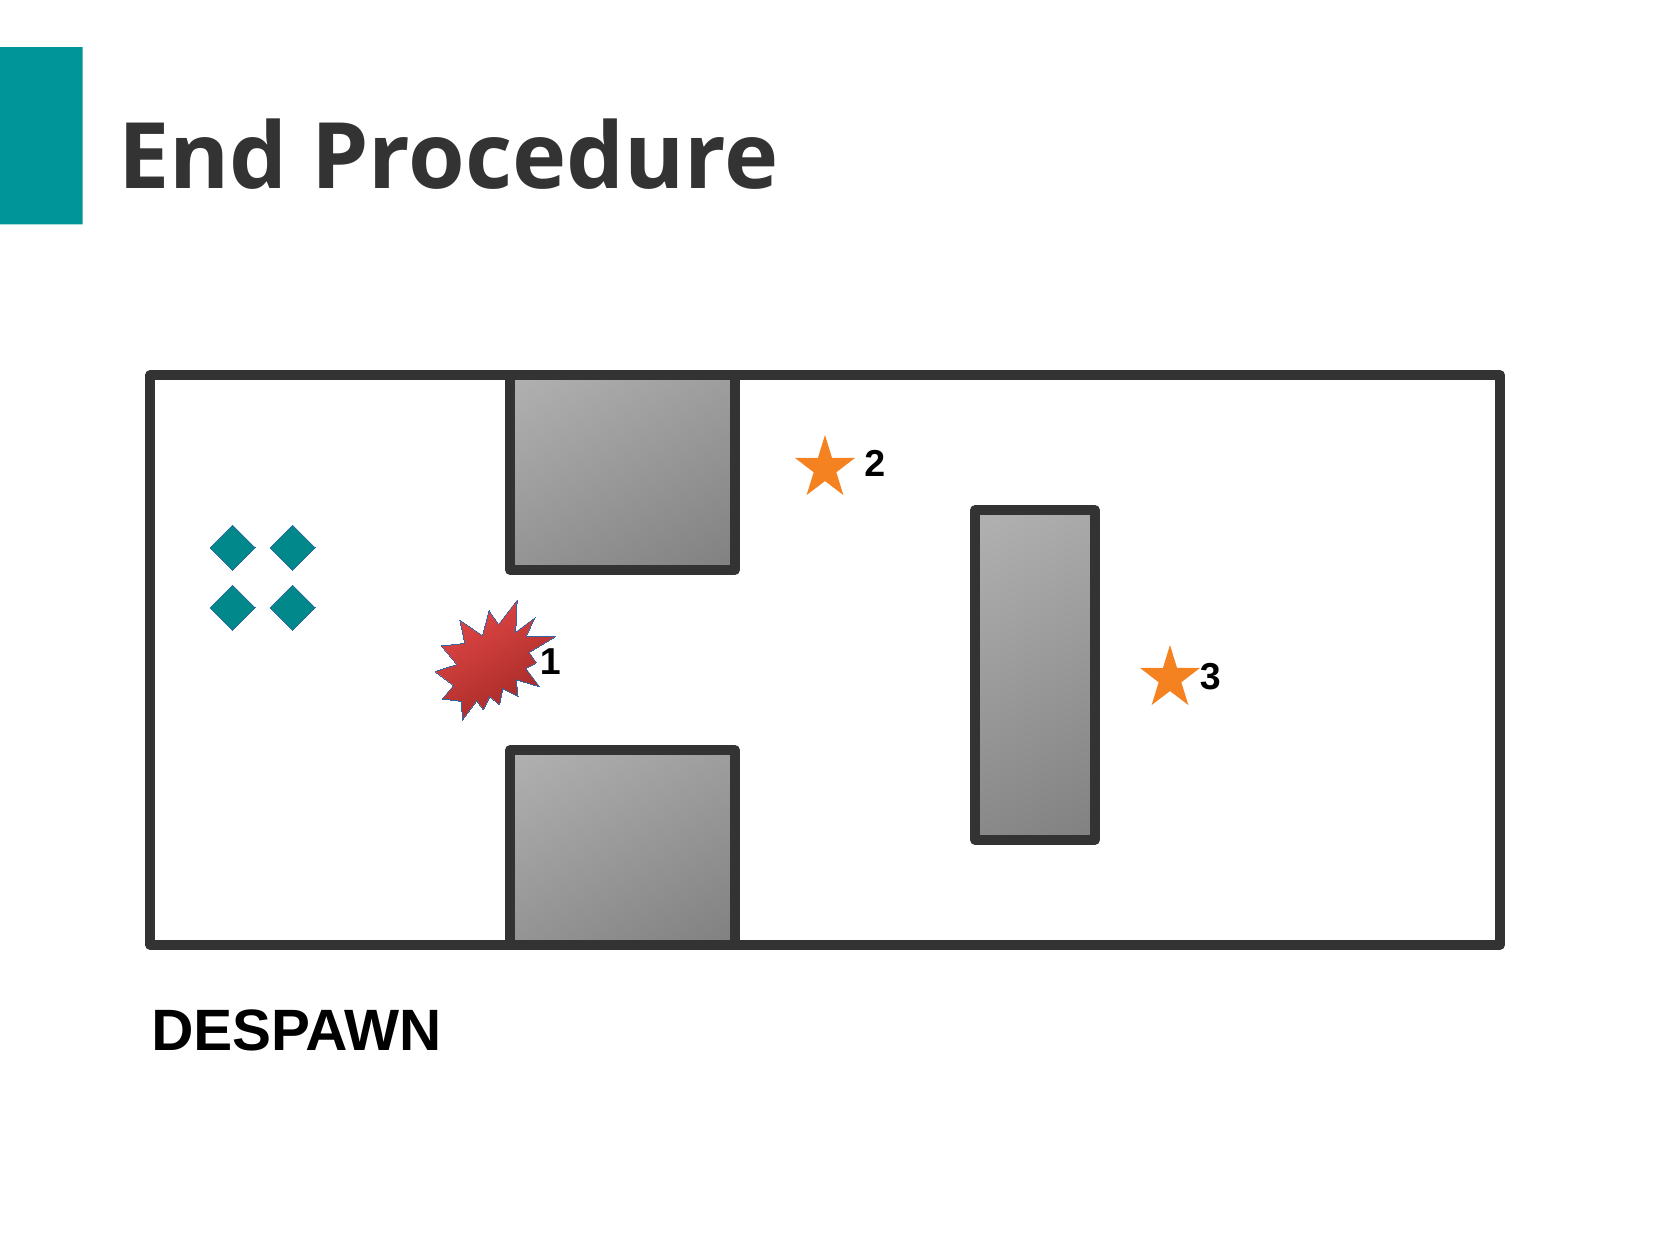

# End Procedure
2
1
3
DESPAWN